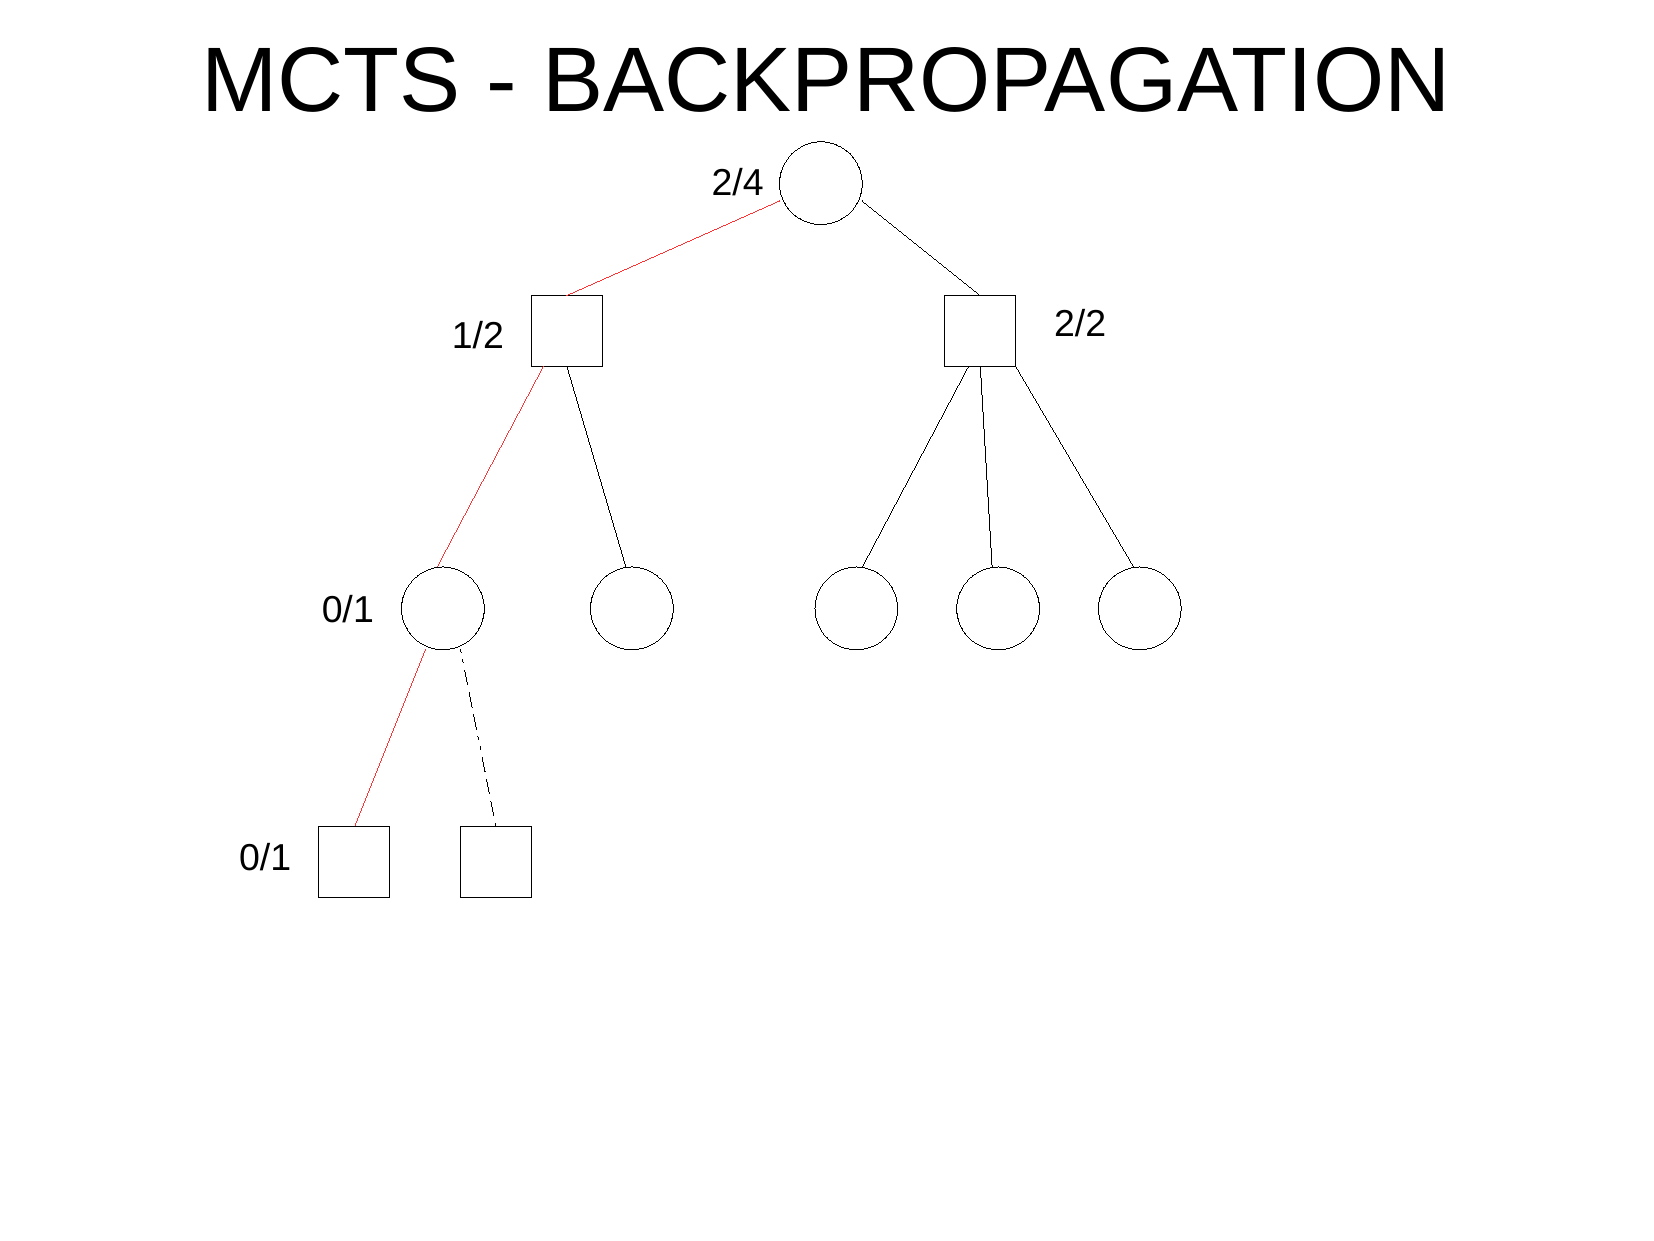

# MCTS - BACKPROPAGATION
2/4
2/2
1/2
0/1
0/1